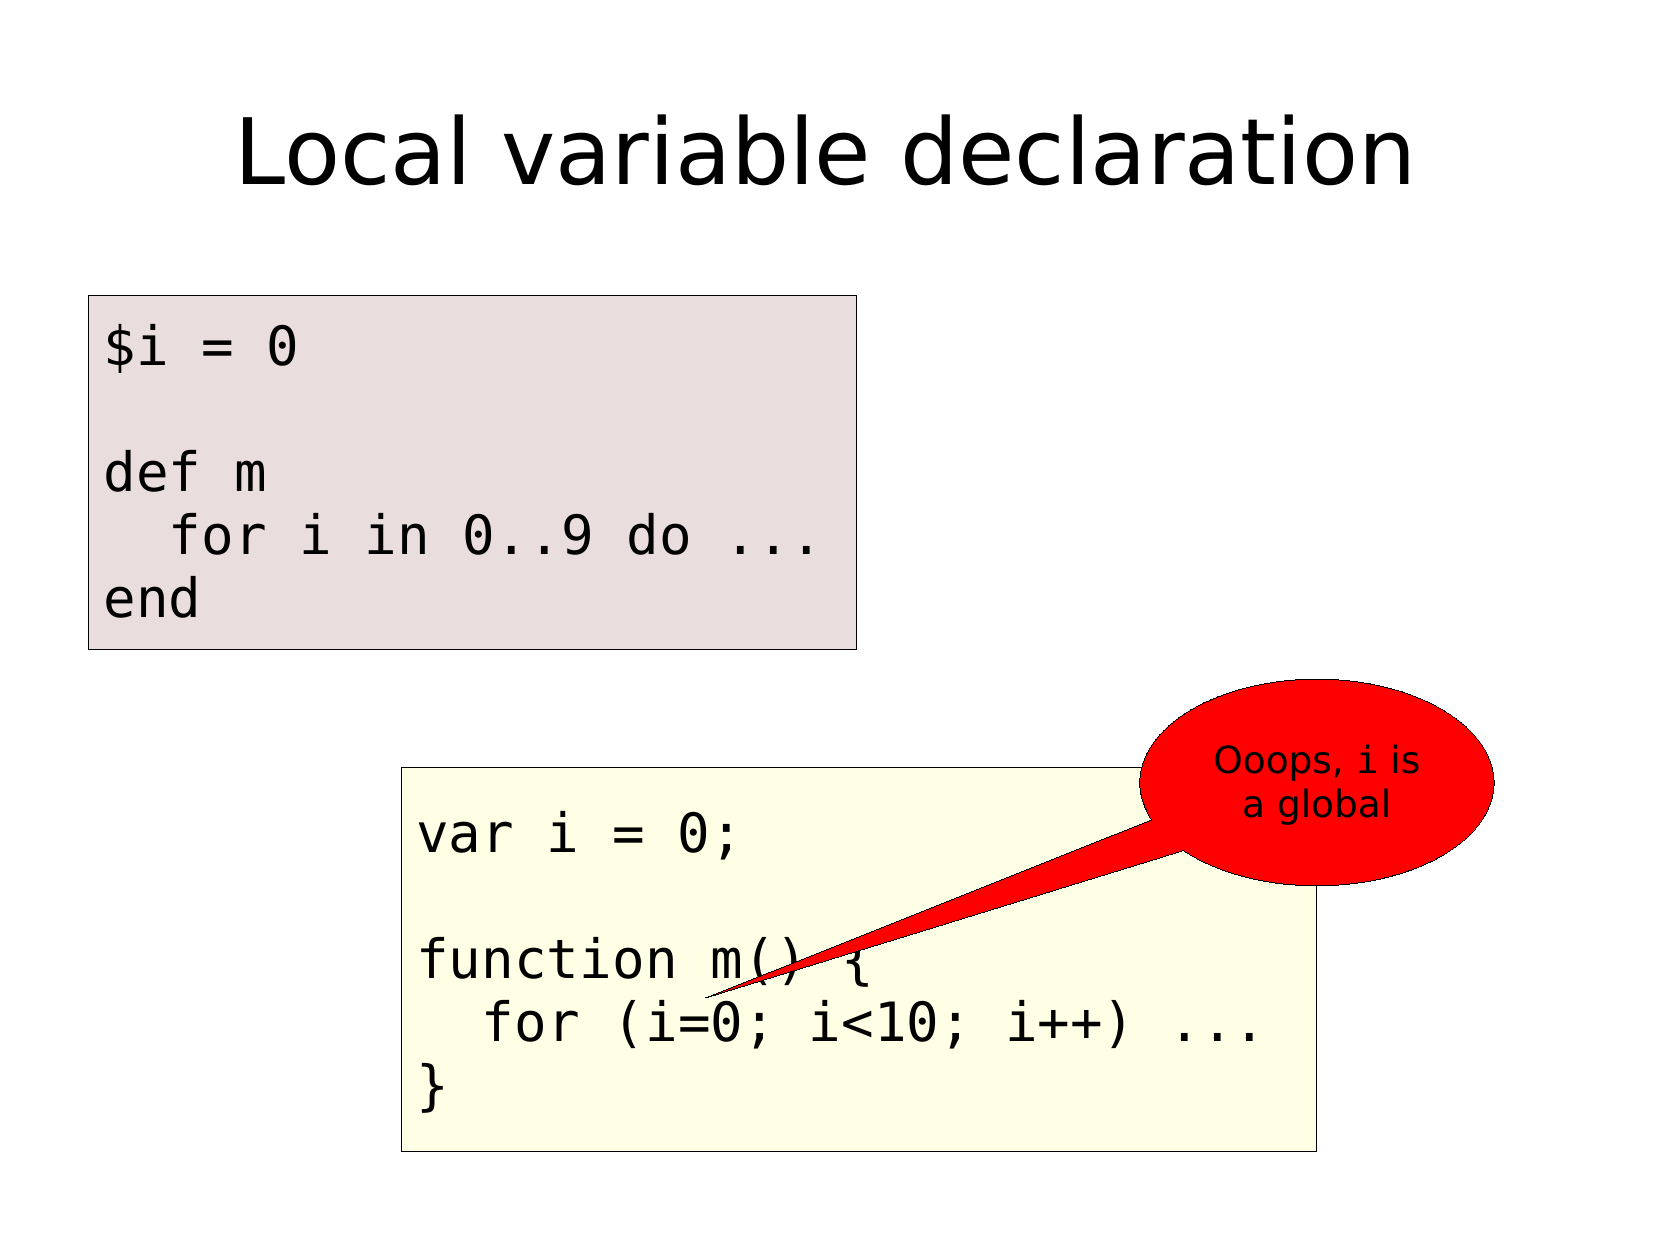

# Local variable declaration
$i = 0
def m
 for i in 0..9 do ...
end
Ooops, i is a global
var i = 0;
function m() {
 for (i=0; i<10; i++) ...
}